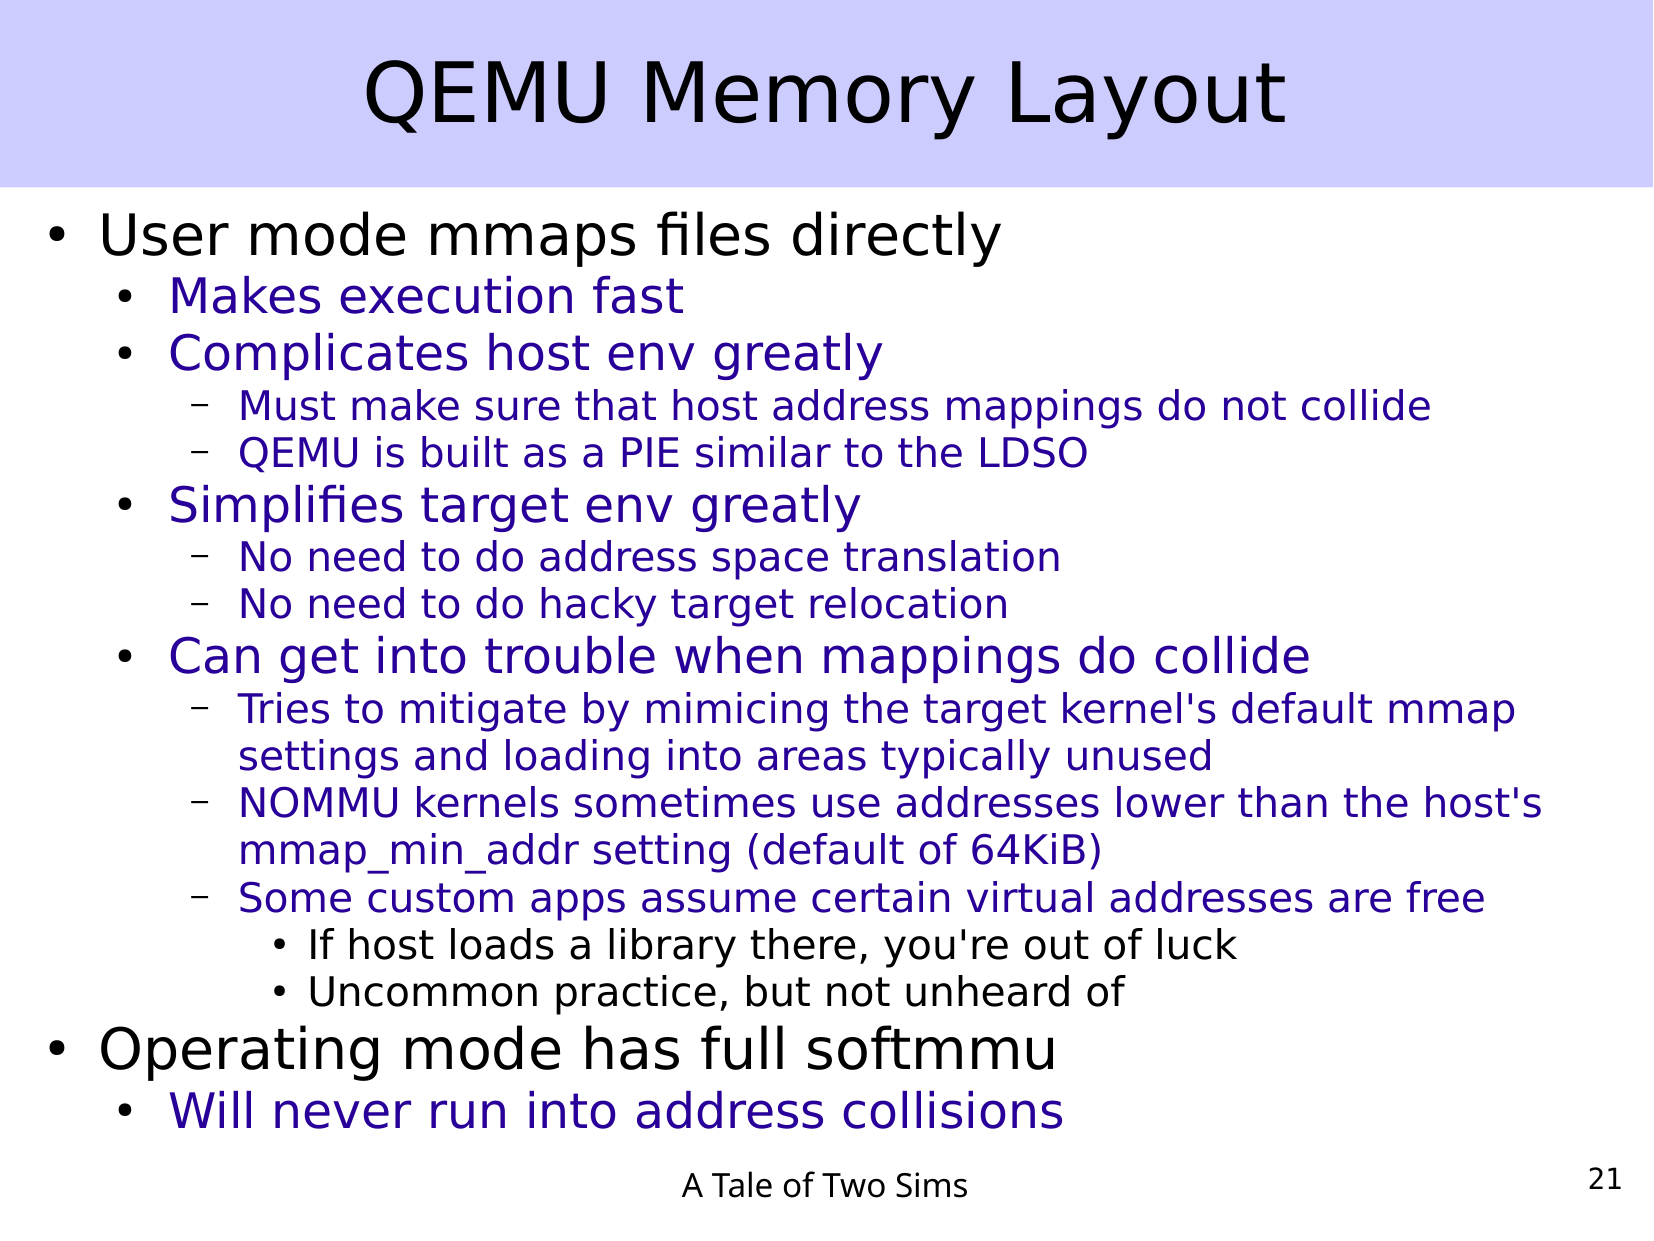

# QEMU Memory Layout
User mode mmaps files directly
Makes execution fast
Complicates host env greatly
Must make sure that host address mappings do not collide
QEMU is built as a PIE similar to the LDSO
Simplifies target env greatly
No need to do address space translation
No need to do hacky target relocation
Can get into trouble when mappings do collide
Tries to mitigate by mimicing the target kernel's default mmap settings and loading into areas typically unused
NOMMU kernels sometimes use addresses lower than the host's mmap_min_addr setting (default of 64KiB)
Some custom apps assume certain virtual addresses are free
If host loads a library there, you're out of luck
Uncommon practice, but not unheard of
Operating mode has full softmmu
Will never run into address collisions
21